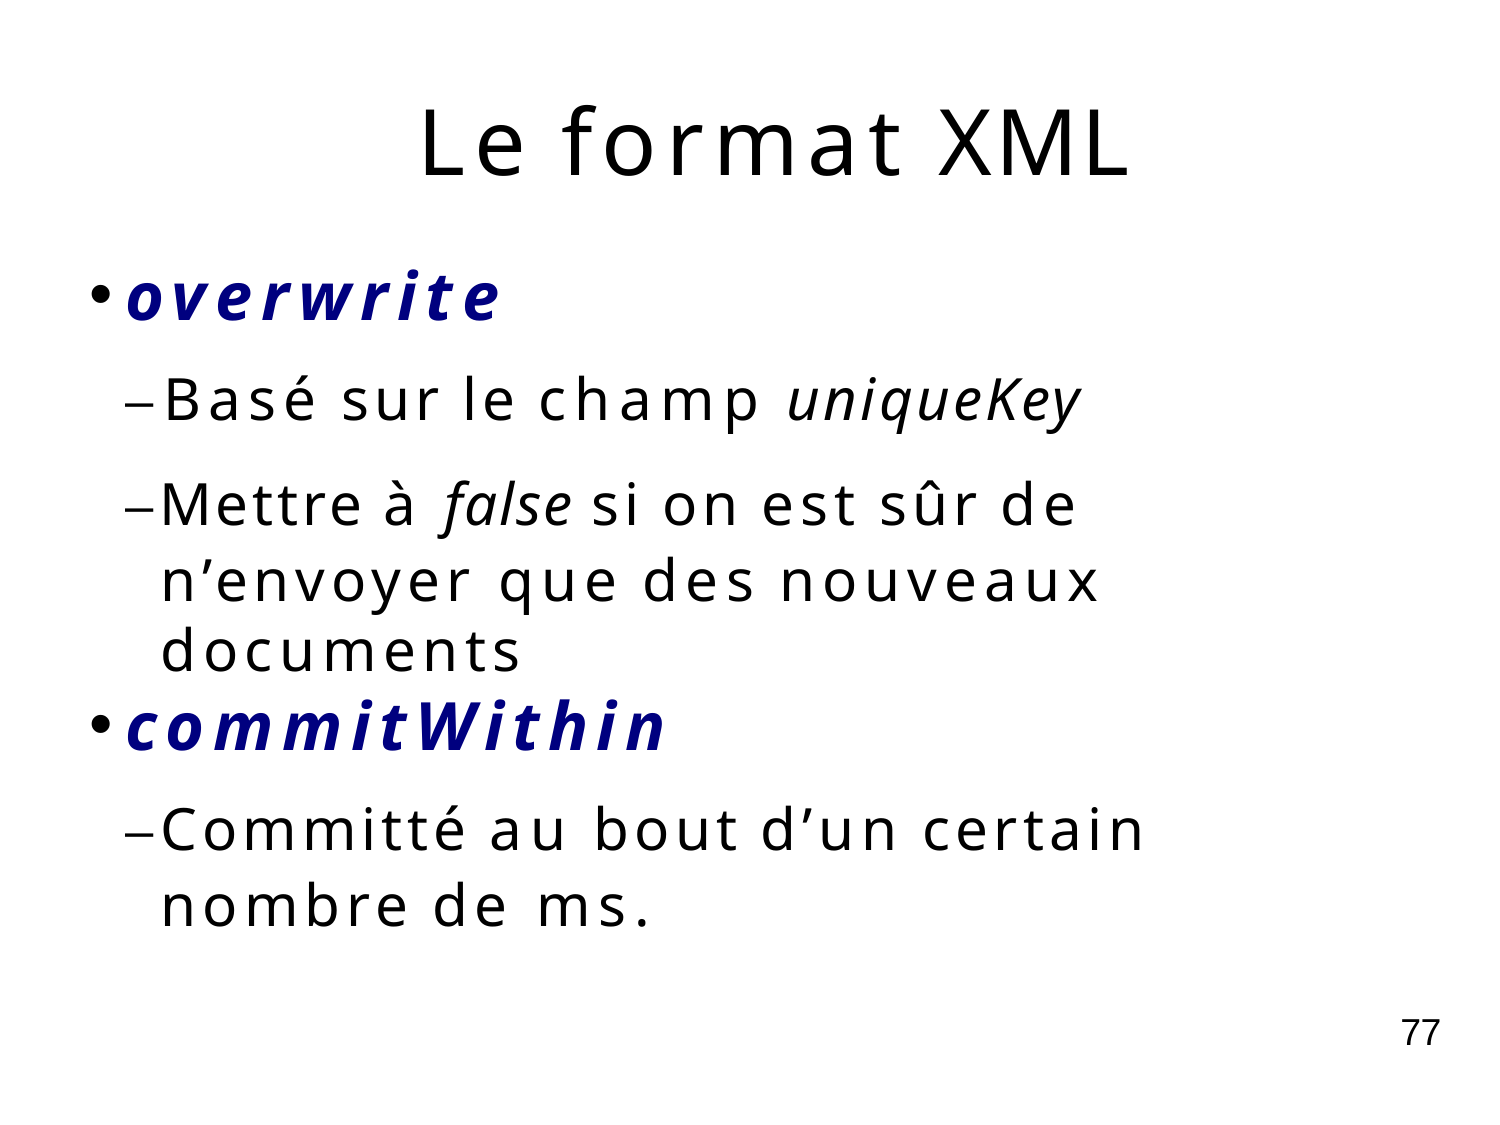

# Le format XML
overwrite
–Basé sur le champ uniqueKey
–Mettre à false si on est sûr de n’envoyer que des nouveaux documents
commitWithin
–Committé au bout d’un certain nombre de ms.
77